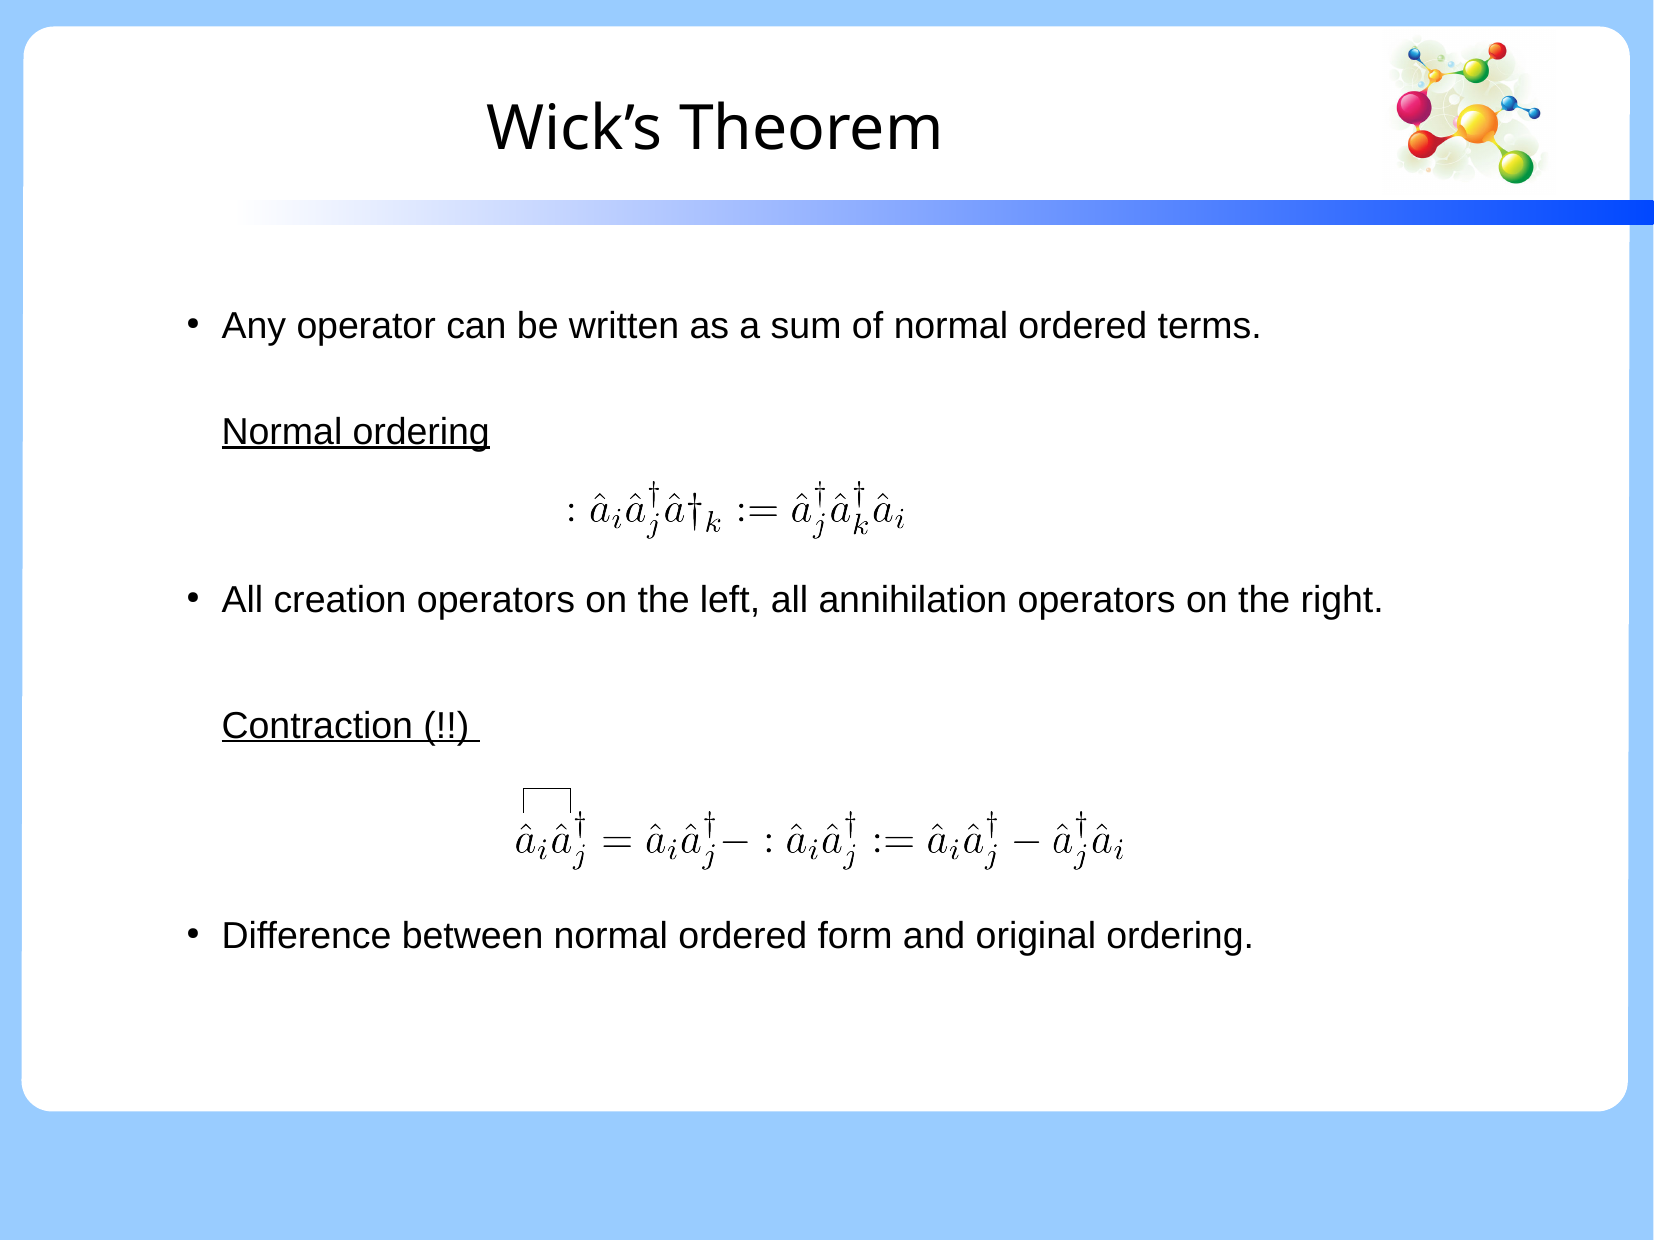

# Wick’s Theorem
Any operator can be written as a sum of normal ordered terms.
Normal ordering
All creation operators on the left, all annihilation operators on the right.
Contraction (!!)
Difference between normal ordered form and original ordering.